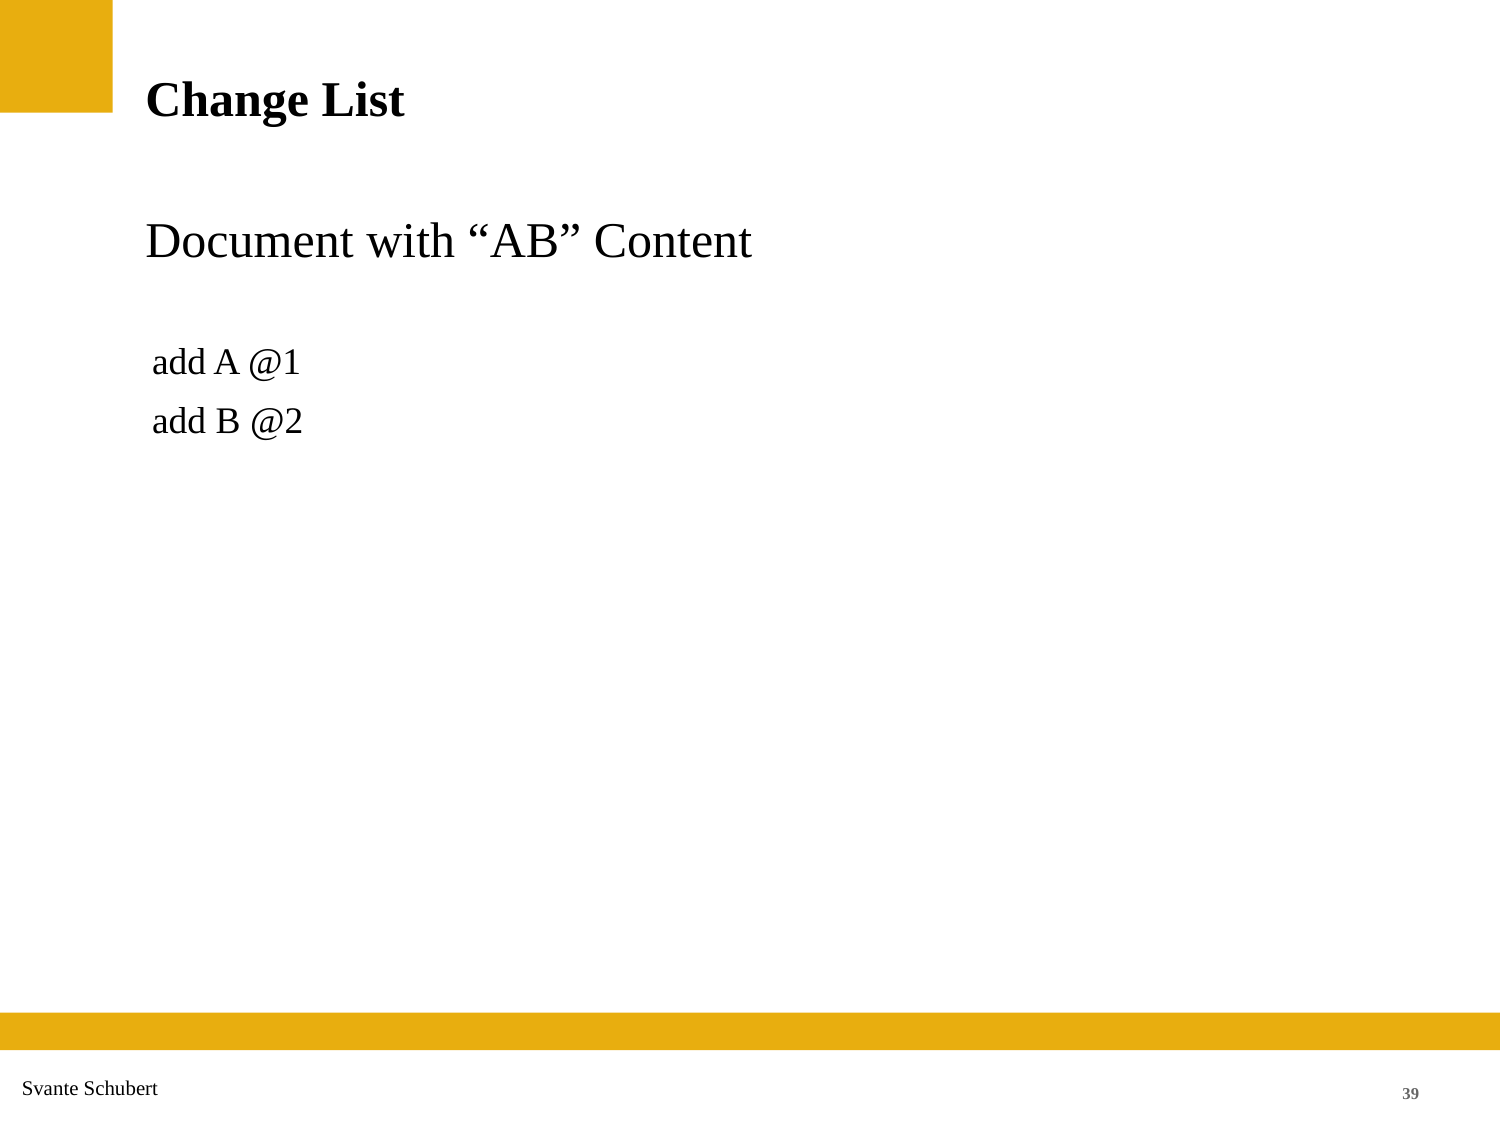

# Change List
Document with “AB” Content
 add A @1
 add B @2
Svante Schubert